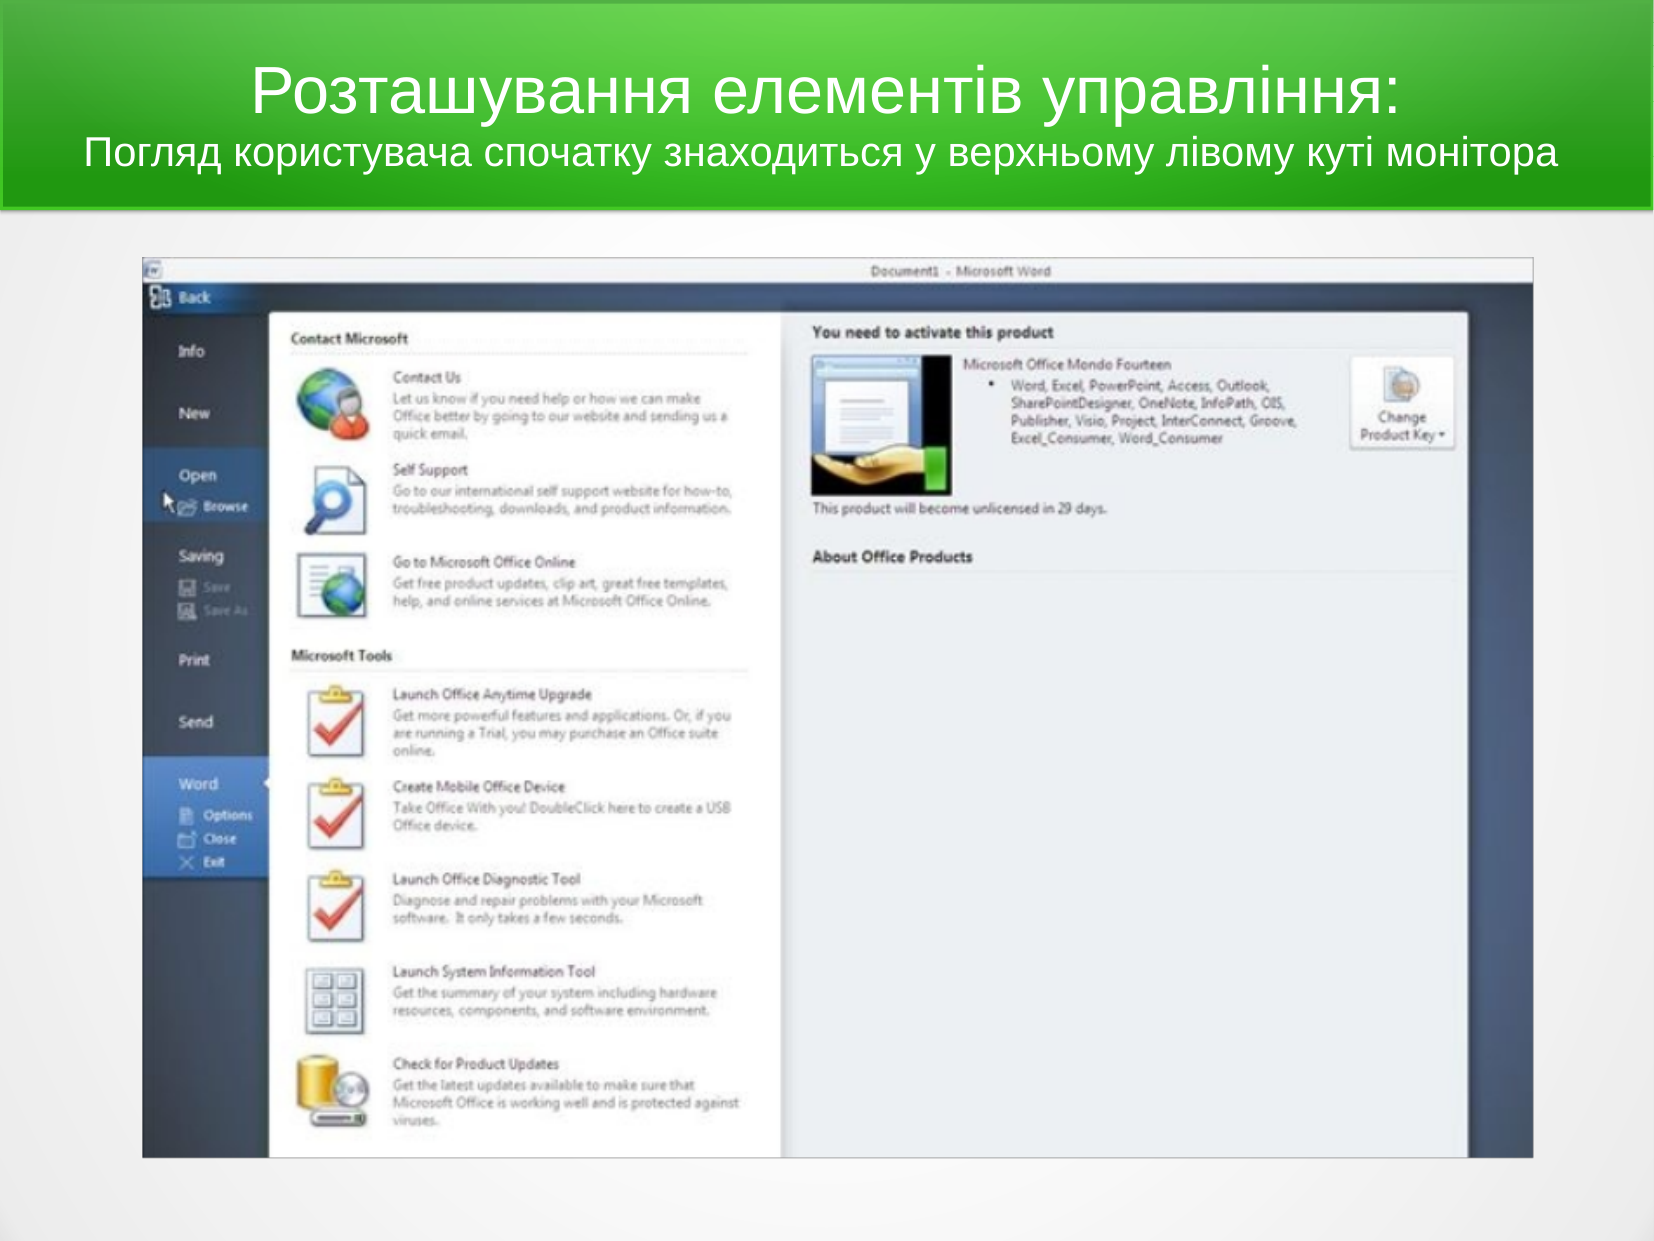

# Розташування елементів управління: Погляд користувача спочатку знаходиться у верхньому лівому куті монітора